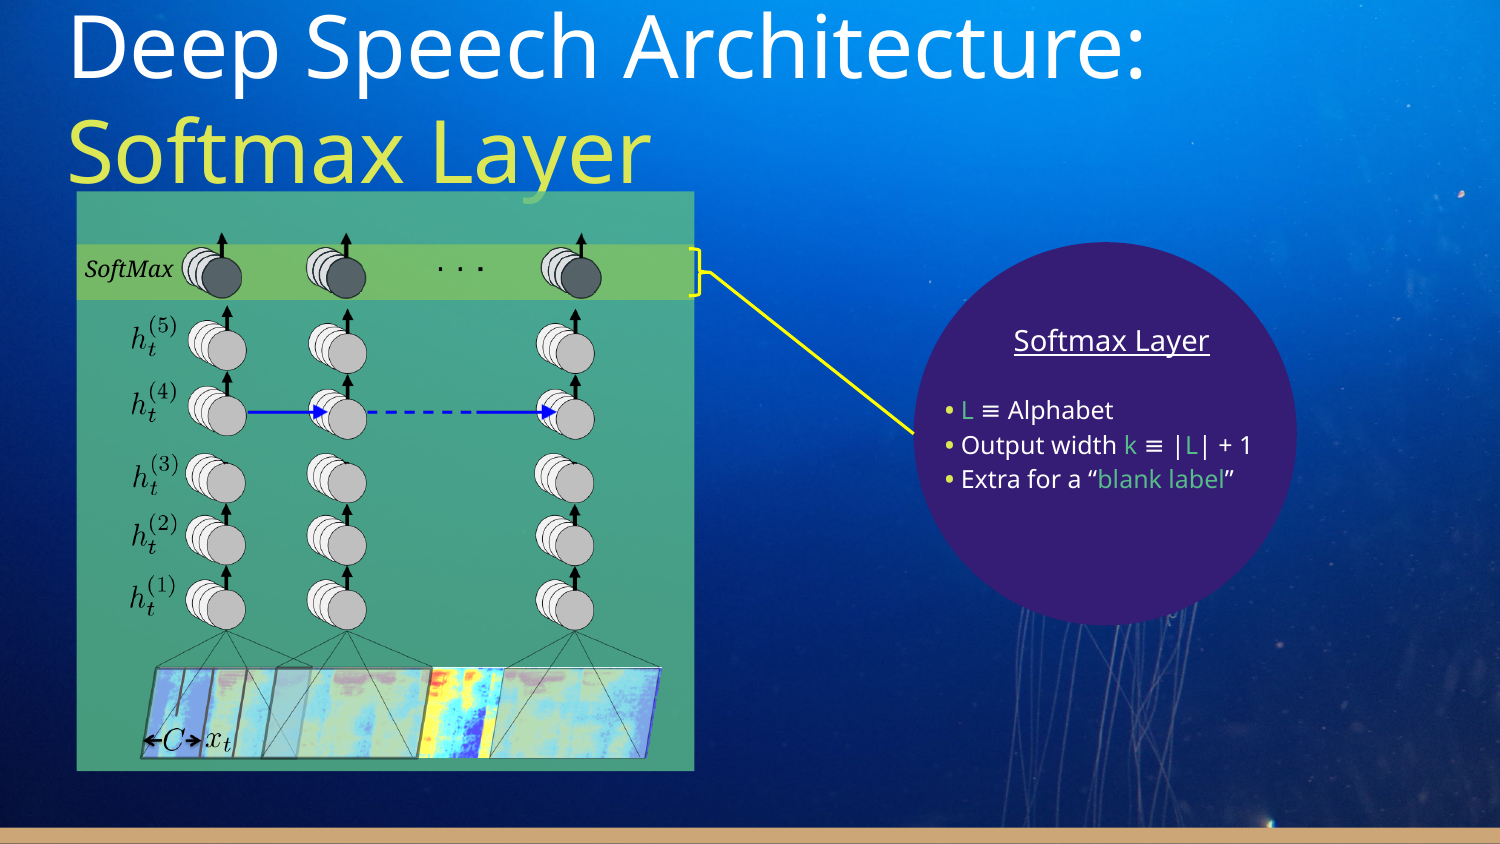

# Deep Speech Architecture: Softmax Layer
SoftMax
Softmax Layer
• L ≡ Alphabet
• Output width k ≡ |L| + 1
• Extra for a “blank label”